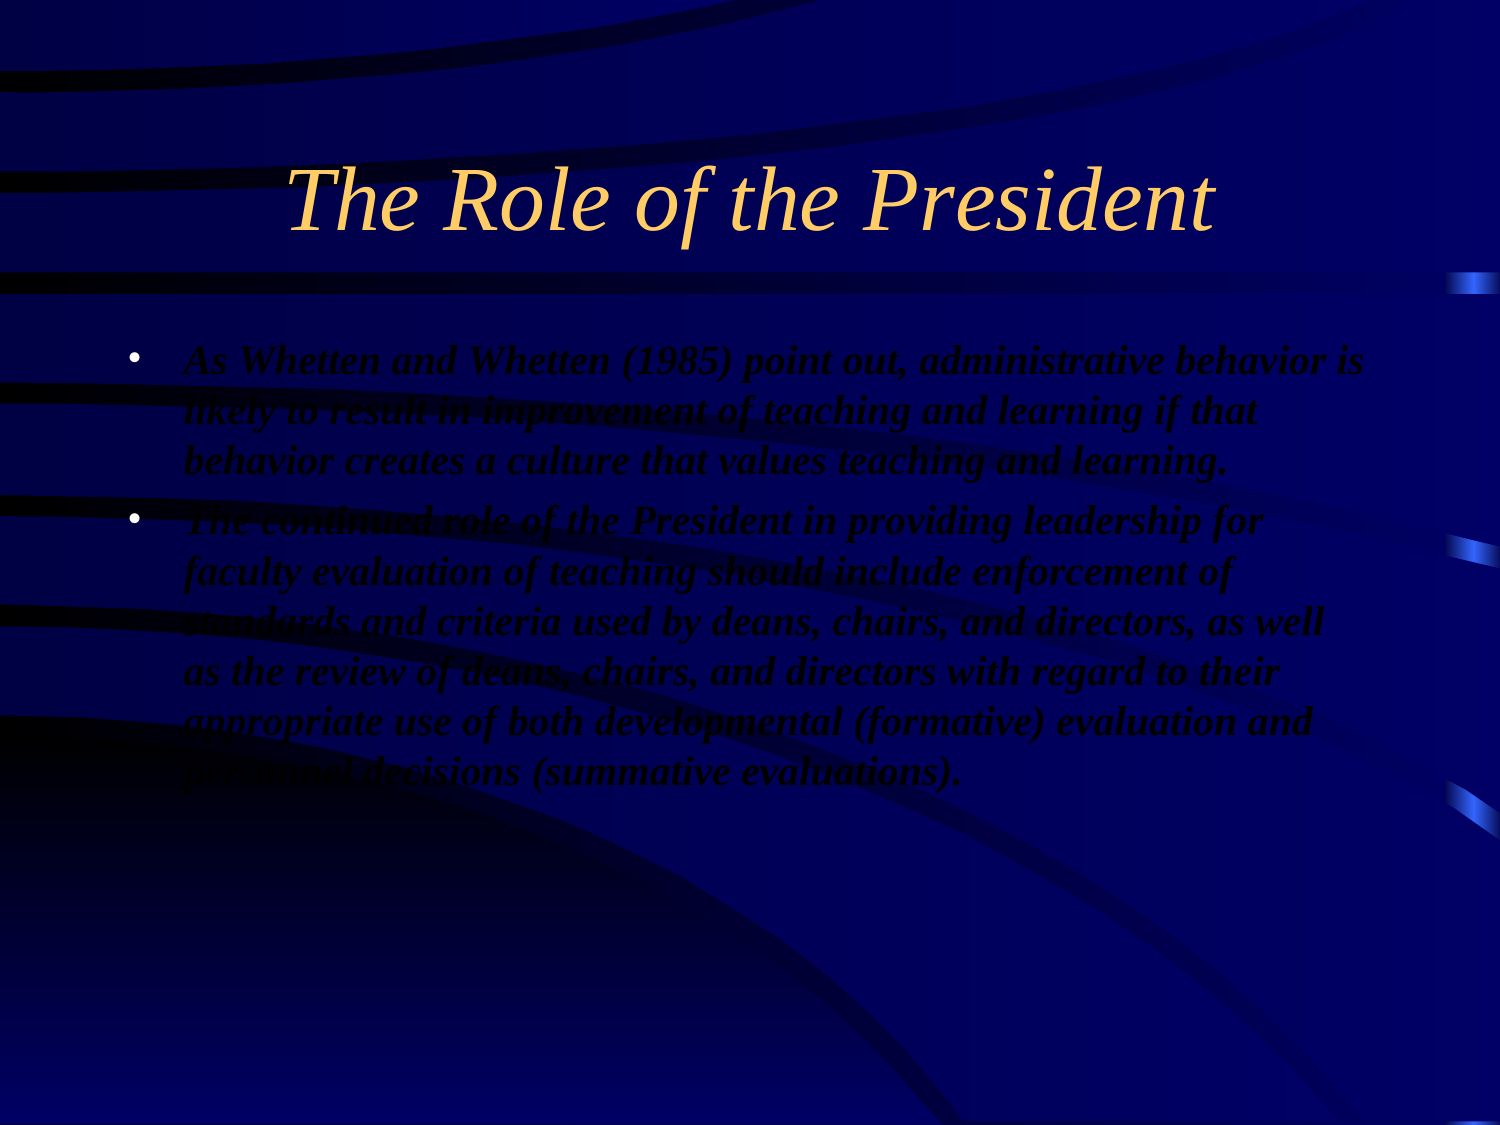

# The Role of the President
As Whetten and Whetten (1985) point out, administrative behavior is likely to result in improvement of teaching and learning if that behavior creates a culture that values teaching and learning.
The continued role of the President in providing leadership for faculty evaluation of teaching should include enforcement of standards and criteria used by deans, chairs, and directors, as well as the review of deans, chairs, and directors with regard to their appropriate use of both developmental (formative) evaluation and personnel decisions (summative evaluations).